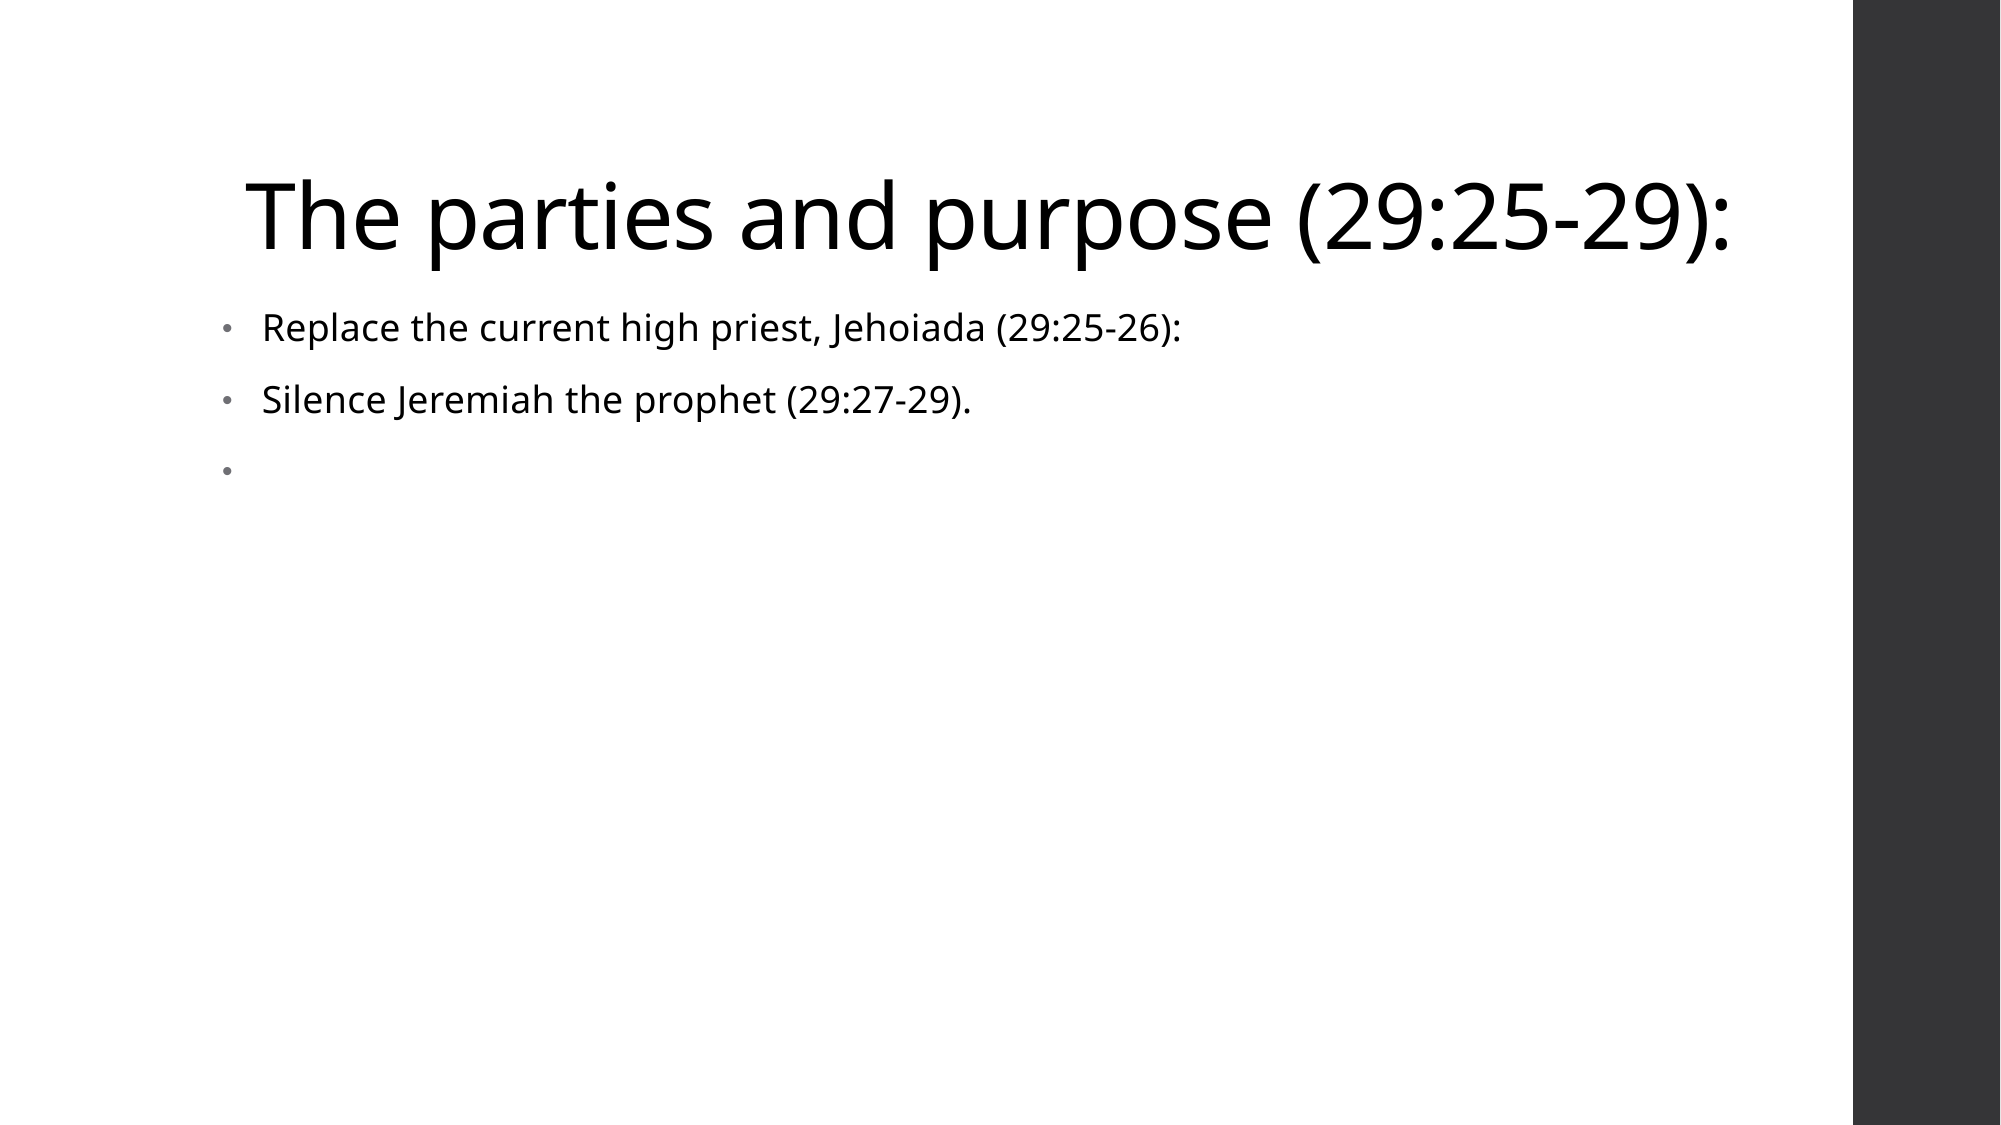

# The parties and purpose (29:25-29):
 Replace the current high priest, Jehoiada (29:25-26):
 Silence Jeremiah the prophet (29:27-29).